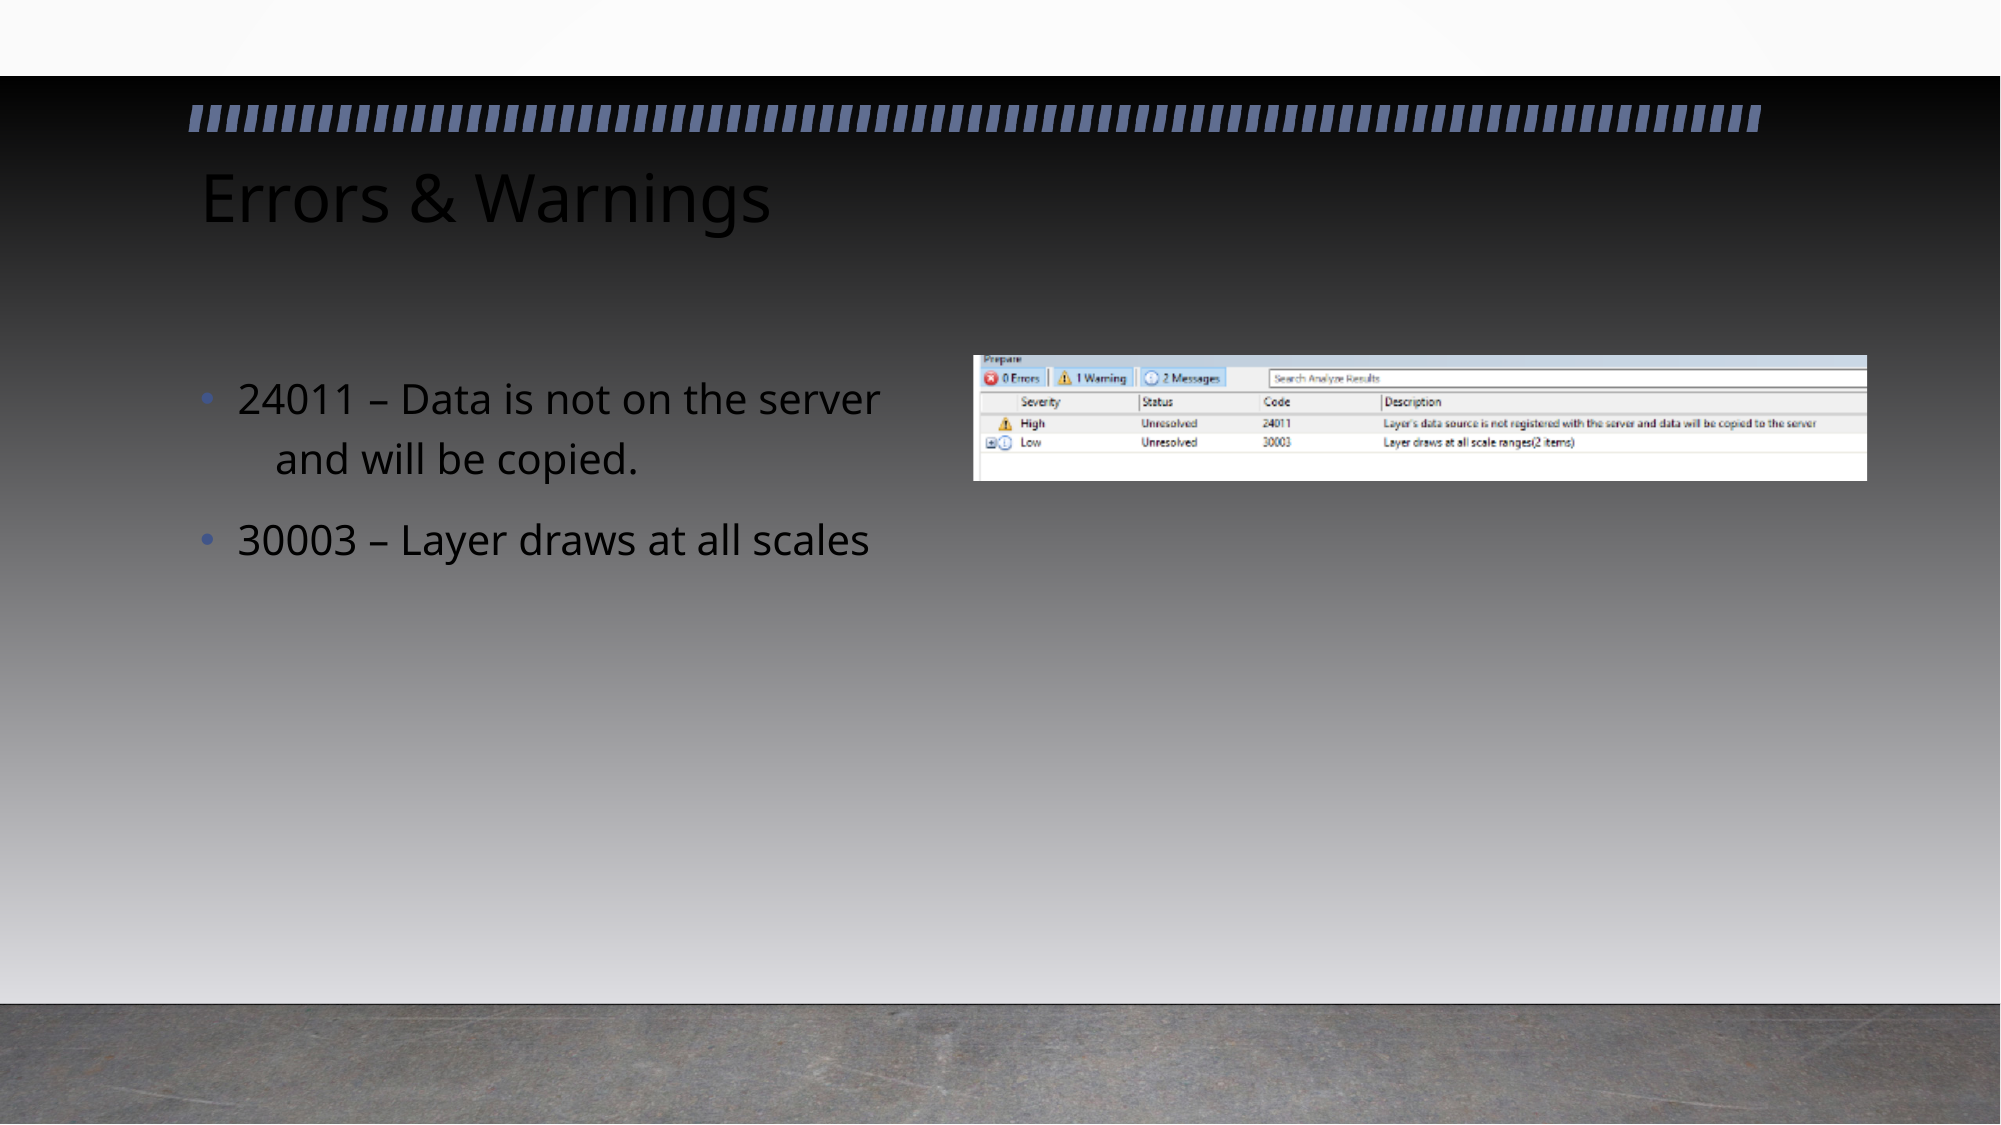

# Errors & Warnings
24011 – Data is not on the server and will be copied.
30003 – Layer draws at all scales